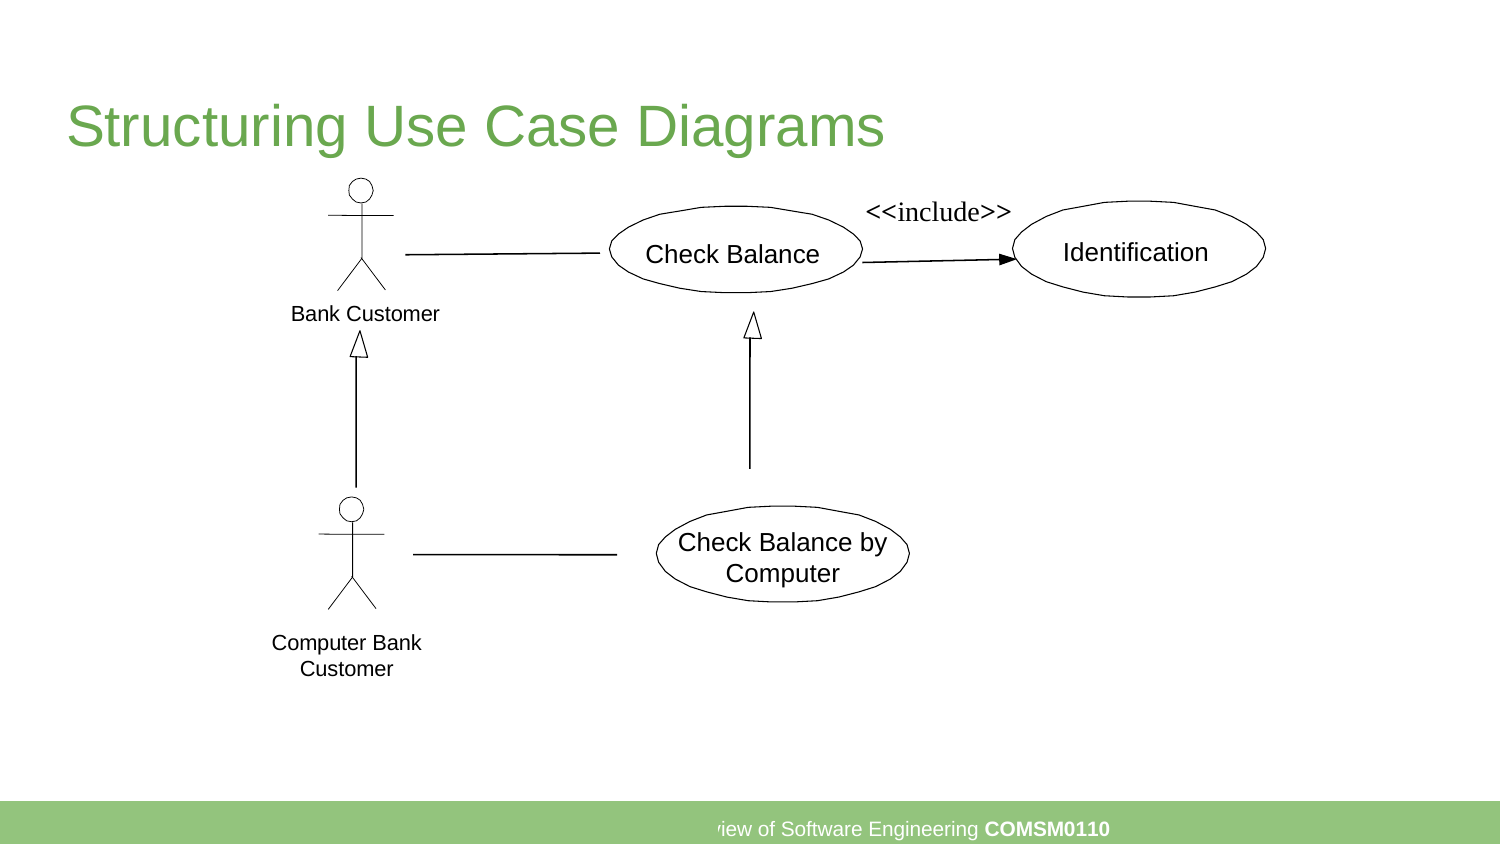

# Structuring Use Case Diagrams
<<include>>
Identification
Check Balance
Bank Customer
Check Balance by Computer
Computer Bank Customer